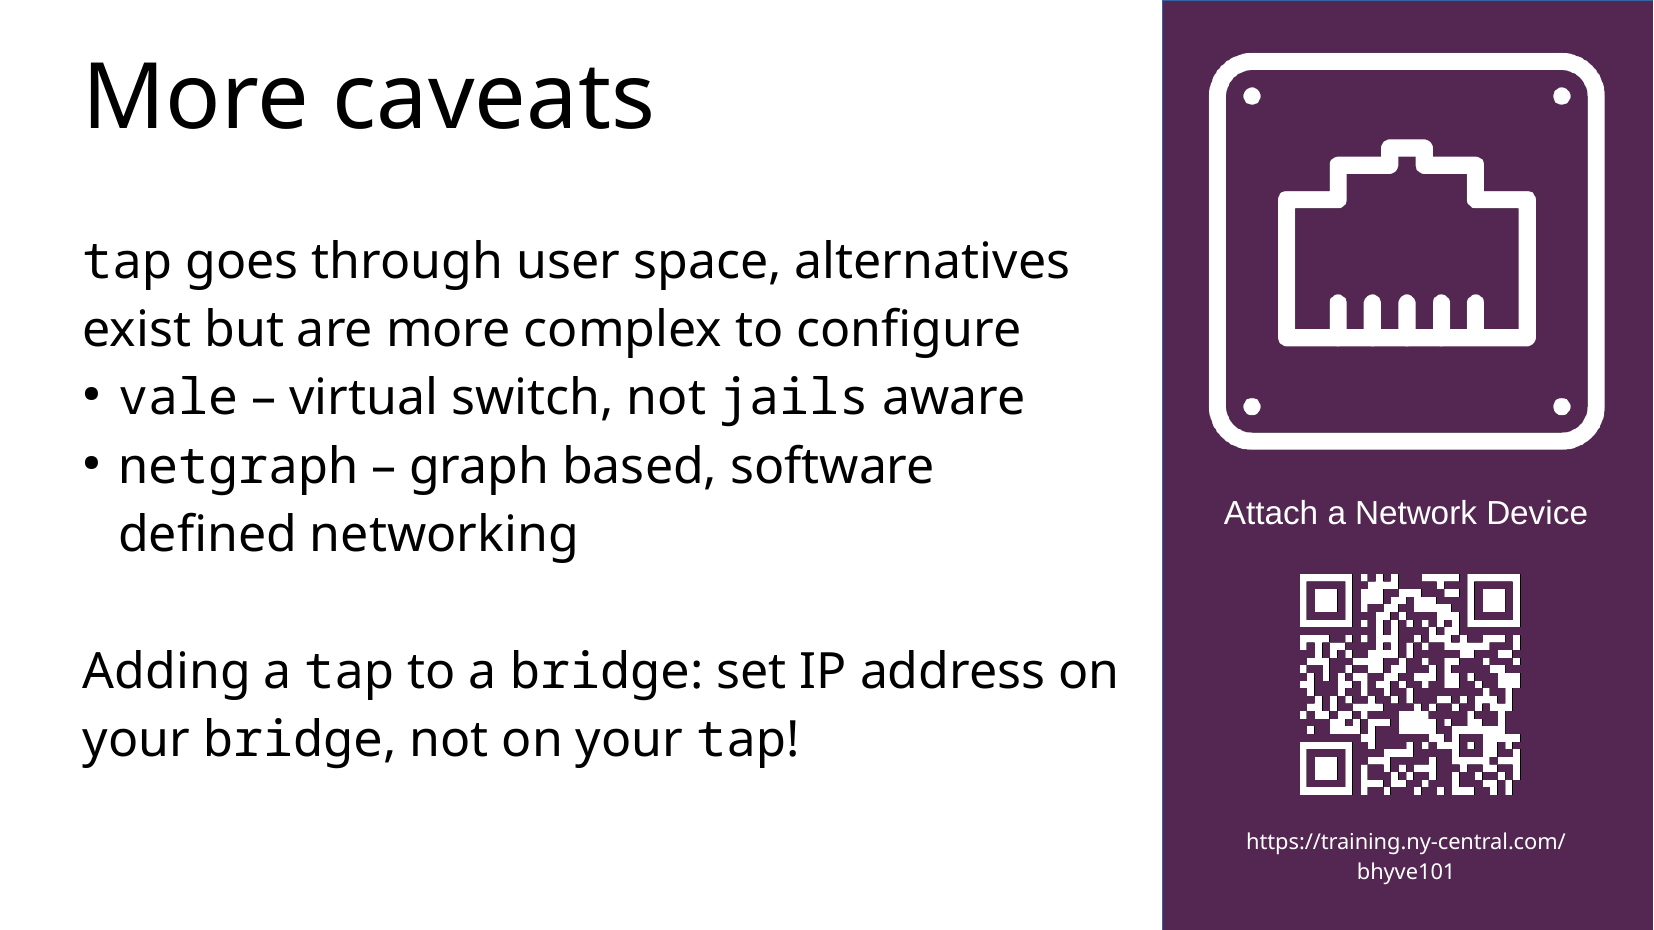

# More caveats
tap goes through user space, alternatives exist but are more complex to configure
vale – virtual switch, not jails aware
netgraph – graph based, software defined networking
Adding a tap to a bridge: set IP address on your bridge, not on your tap!
Attach a Network Device
https://training.ny-central.com/bhyve101